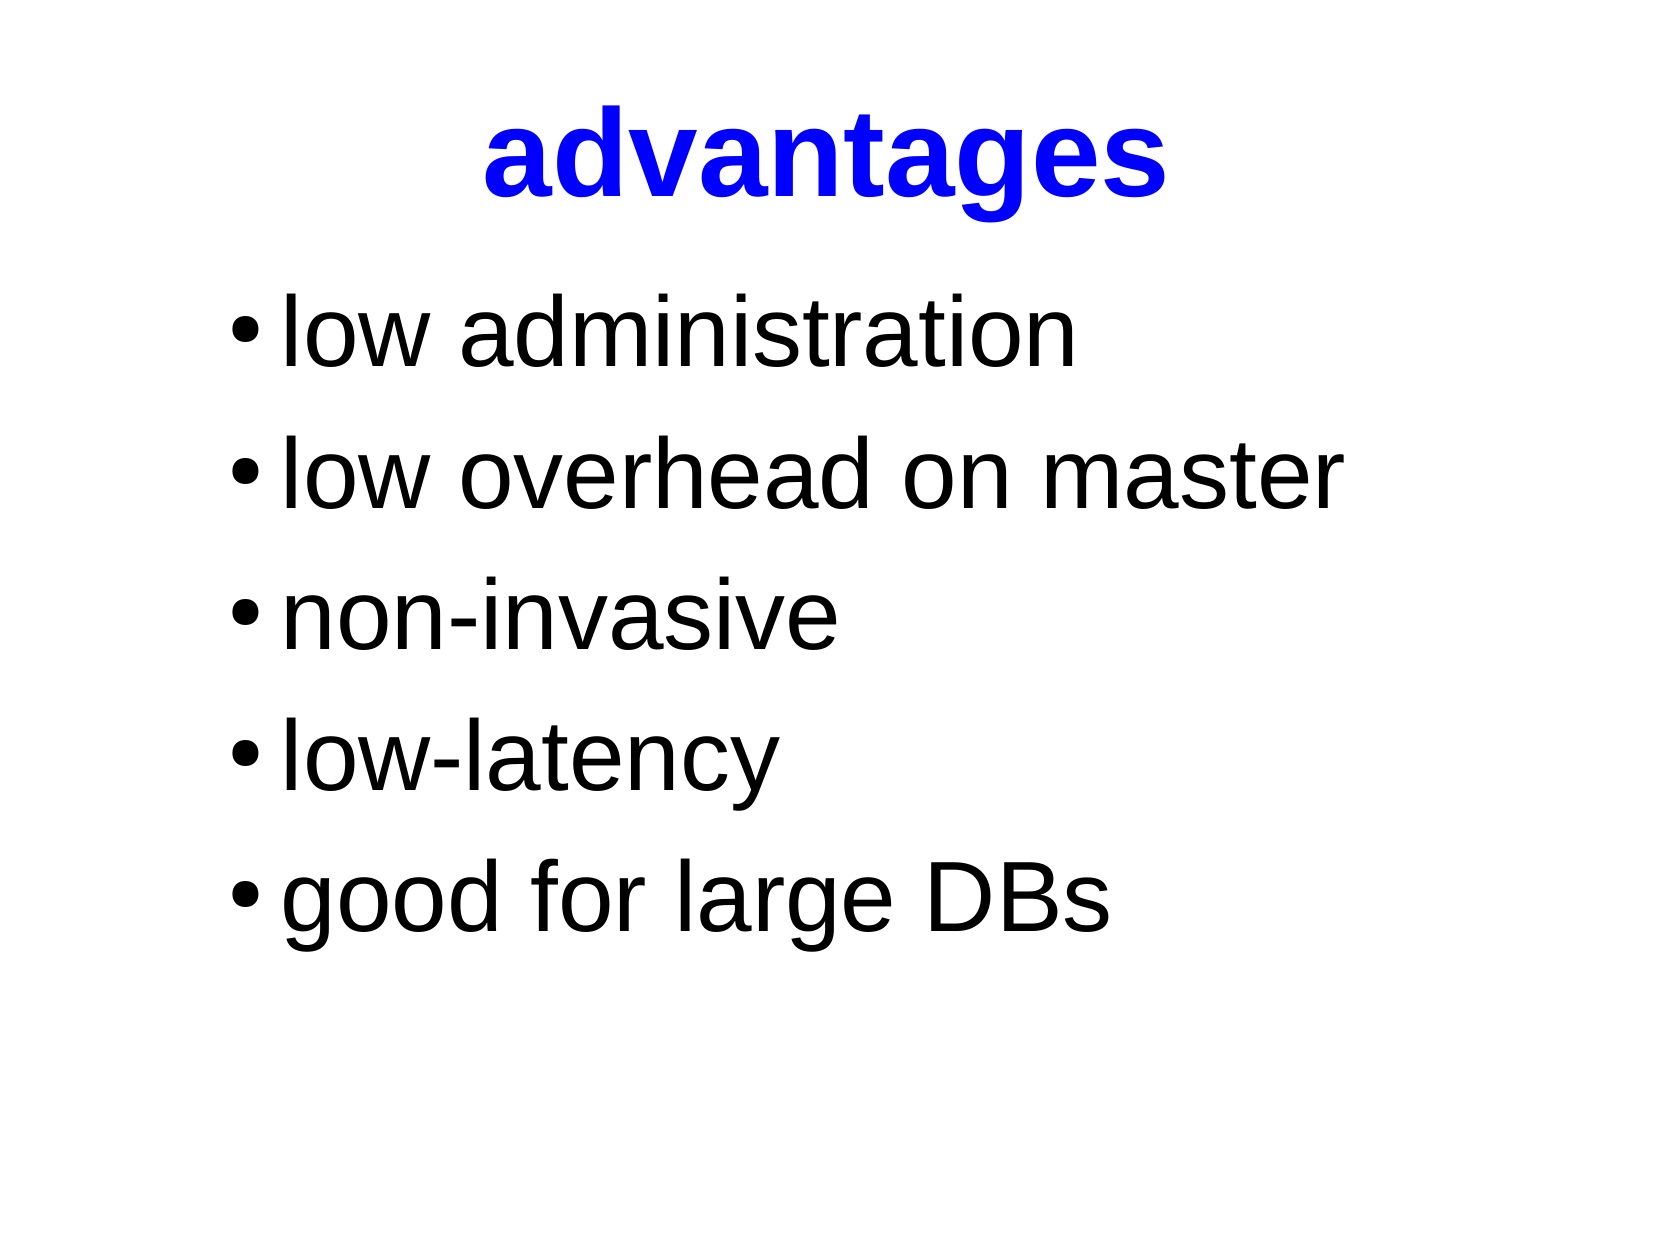

# advantages
low administration
low overhead on master
non-invasive
low-latency
good for large DBs